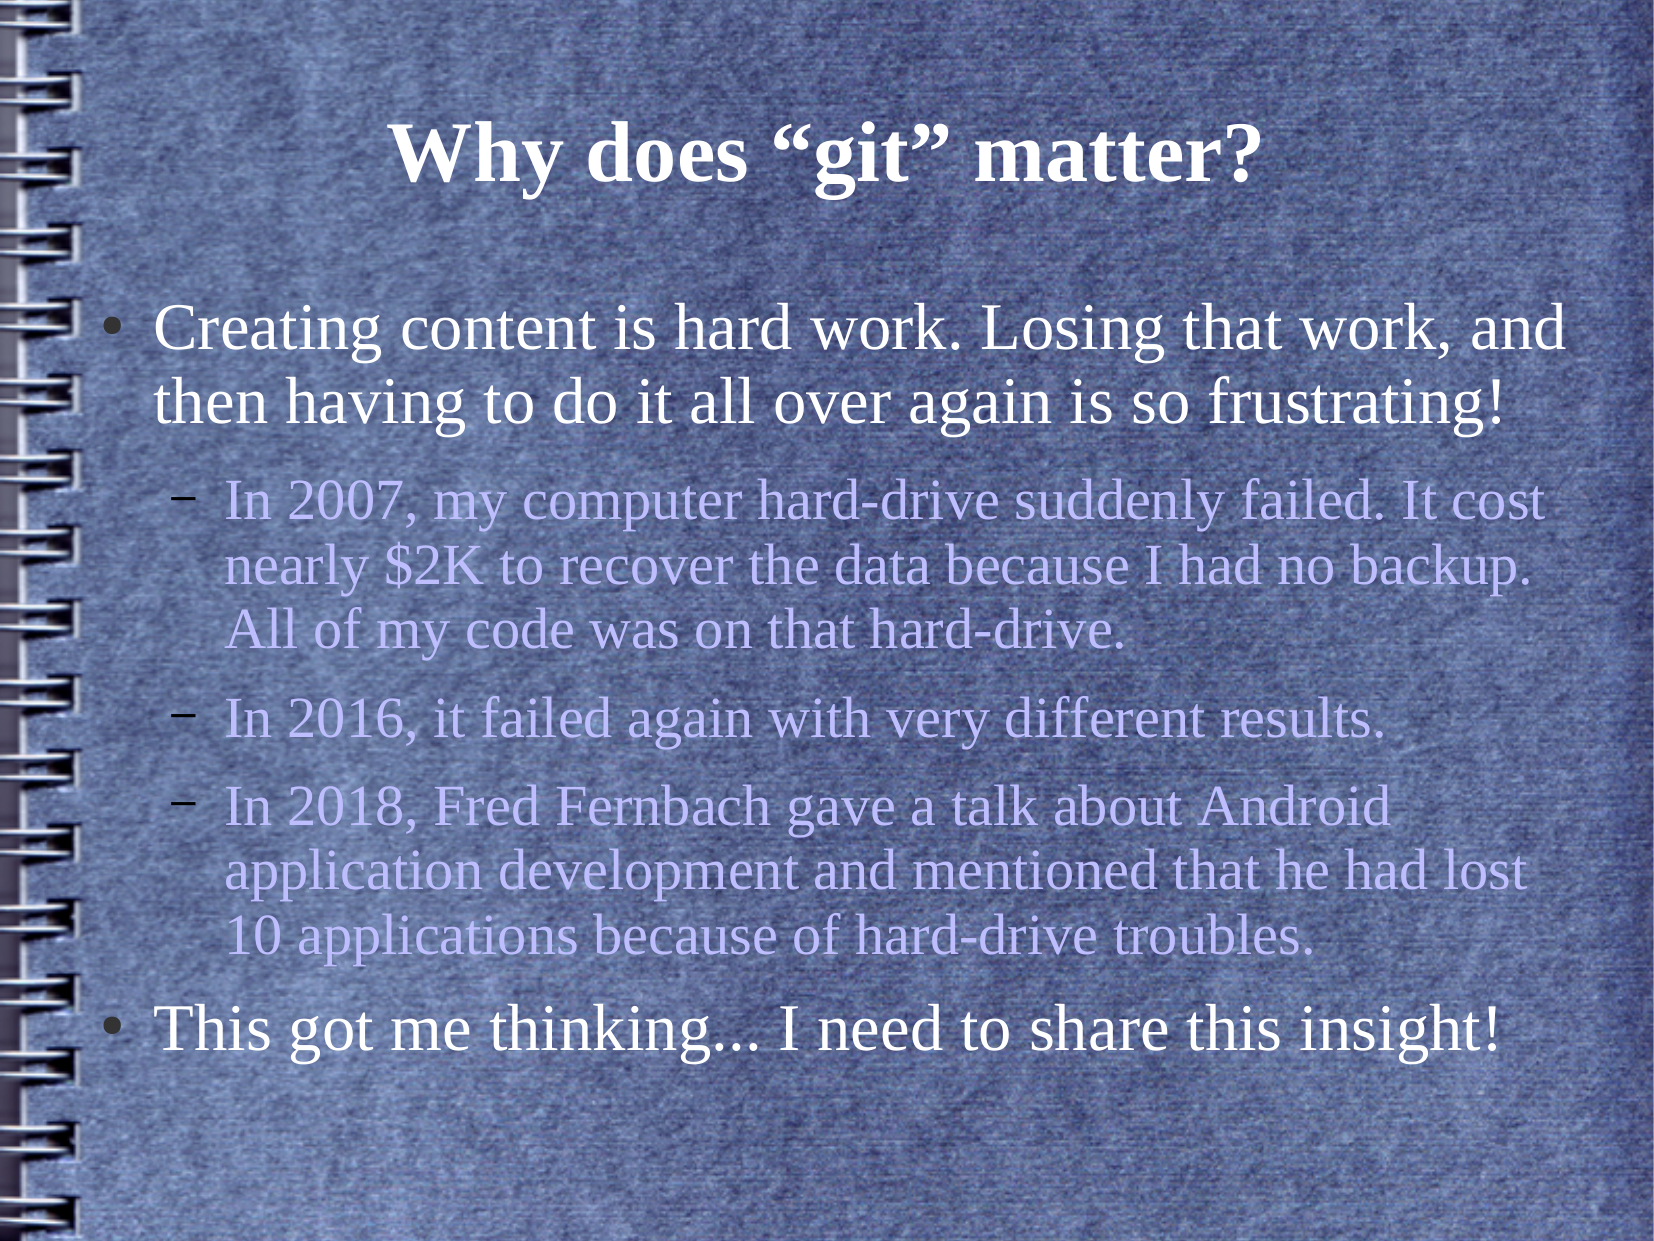

# Why does “git” matter?
Creating content is hard work. Losing that work, and then having to do it all over again is so frustrating!
In 2007, my computer hard-drive suddenly failed. It cost nearly $2K to recover the data because I had no backup. All of my code was on that hard-drive.
In 2016, it failed again with very different results.
In 2018, Fred Fernbach gave a talk about Android application development and mentioned that he had lost 10 applications because of hard-drive troubles.
This got me thinking... I need to share this insight!